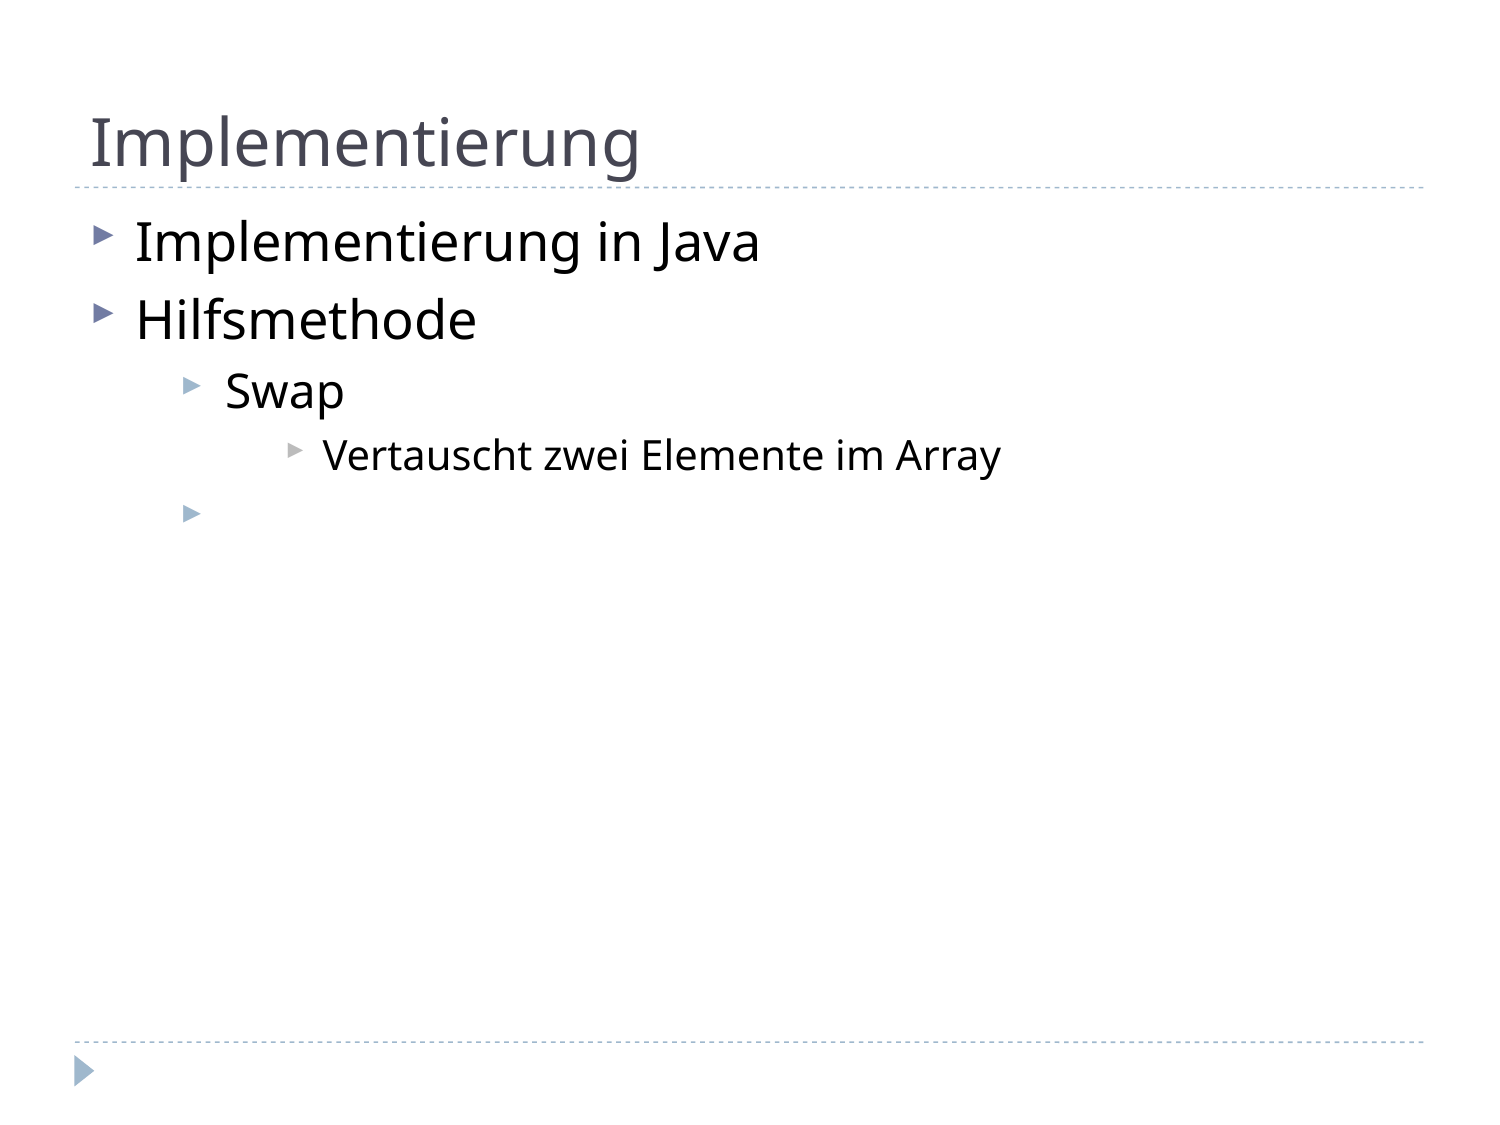

# Implementierung
Implementierung in Java
Hilfsmethode
Swap
Vertauscht zwei Elemente im Array